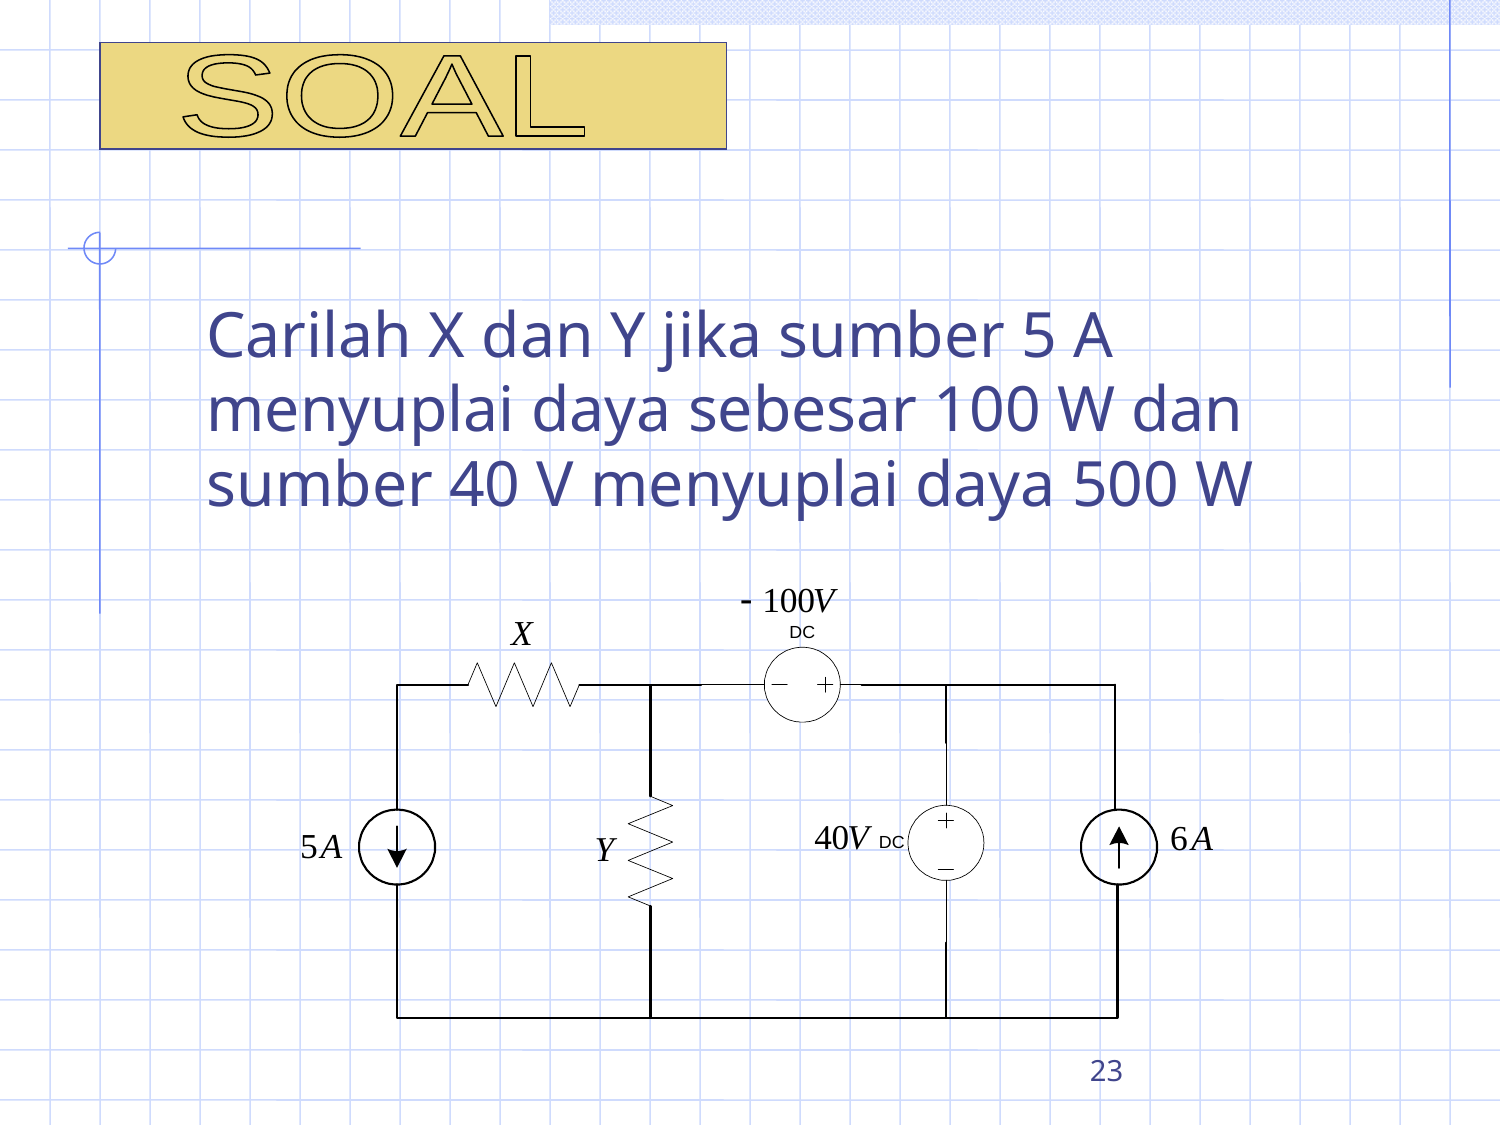

SOAL
Carilah X dan Y jika sumber 5 A menyuplai daya sebesar 100 W dan sumber 40 V menyuplai daya 500 W